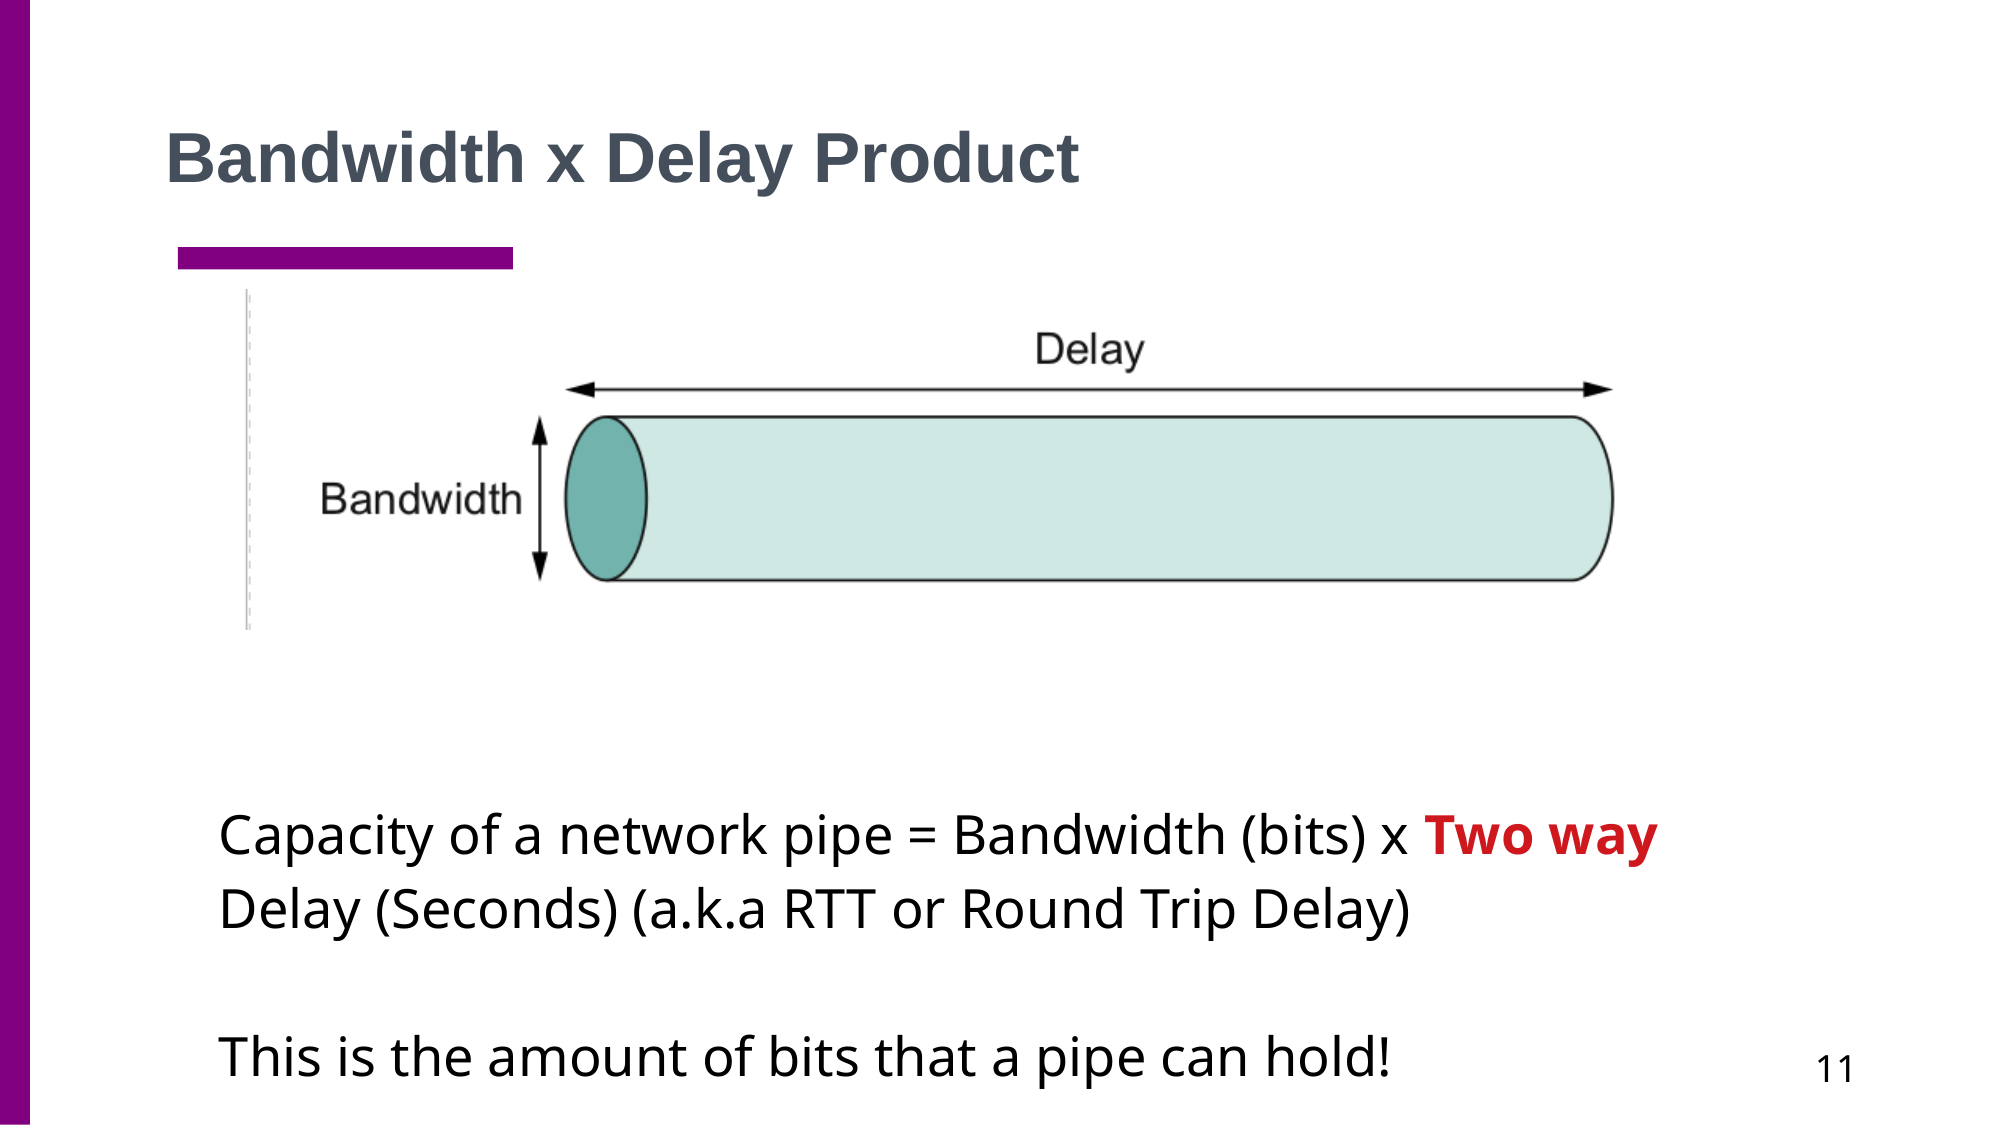

Bandwidth x Delay Product
Capacity of a network pipe = Bandwidth (bits) x Two way Delay (Seconds) (a.k.a RTT or Round Trip Delay)
This is the amount of bits that a pipe can hold!